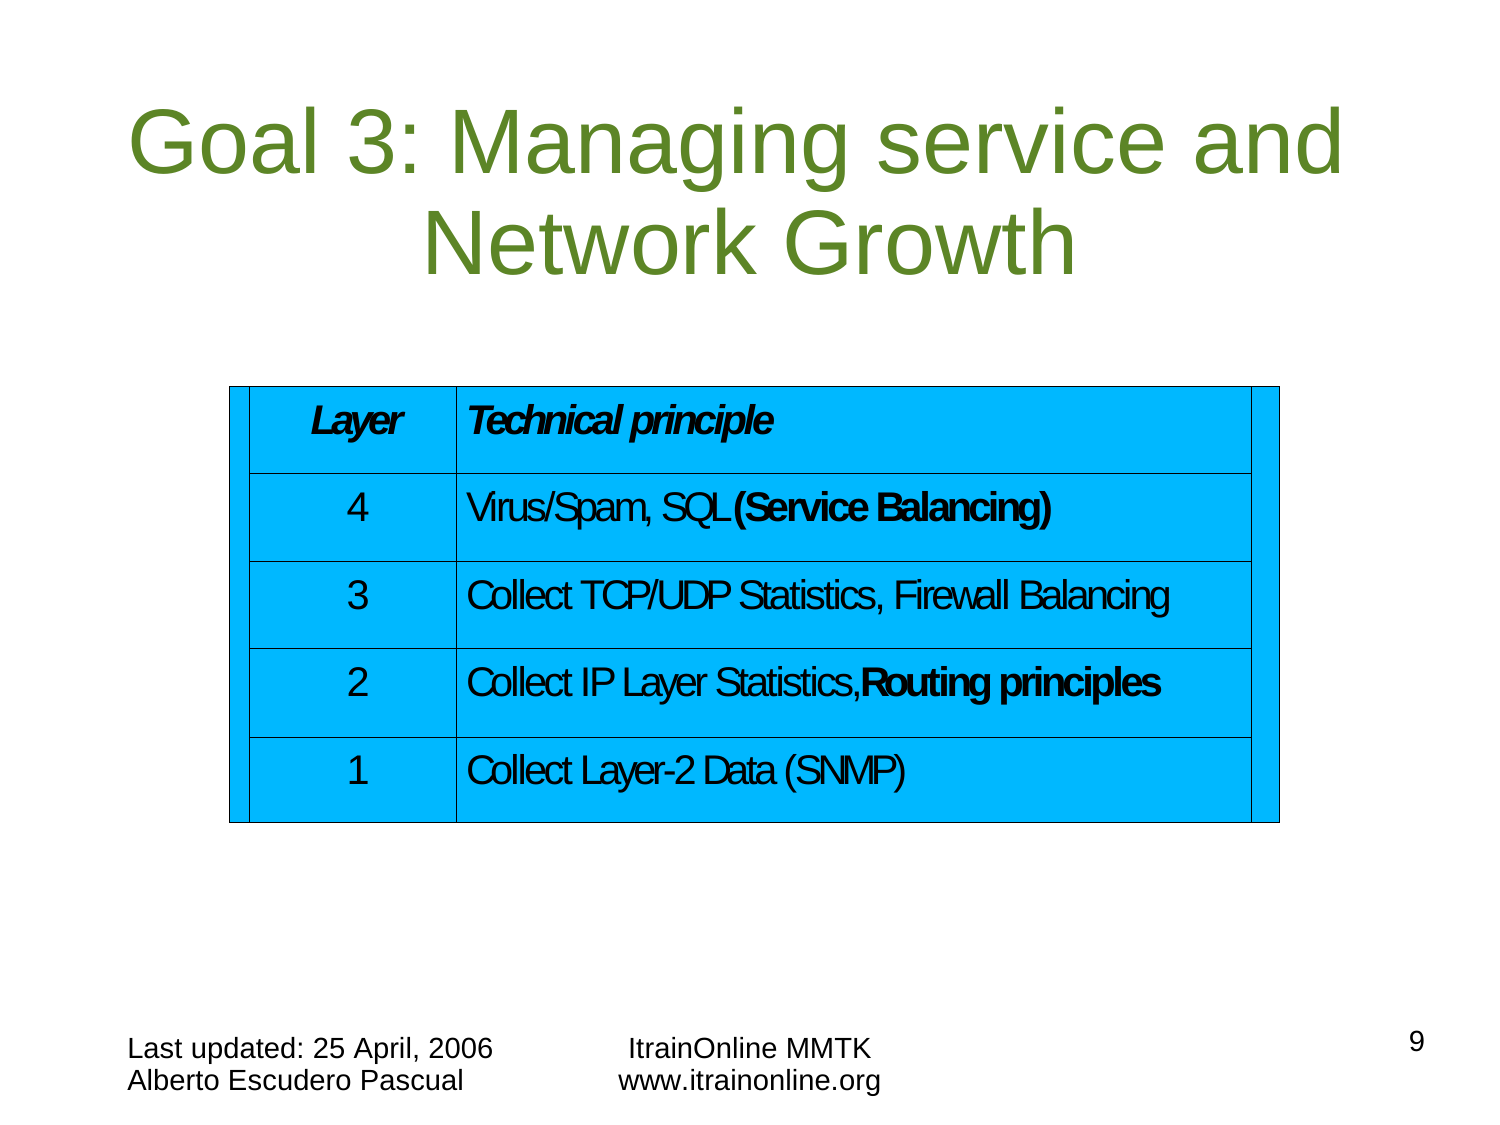

Goal 3: Managing service and Network Growth
9